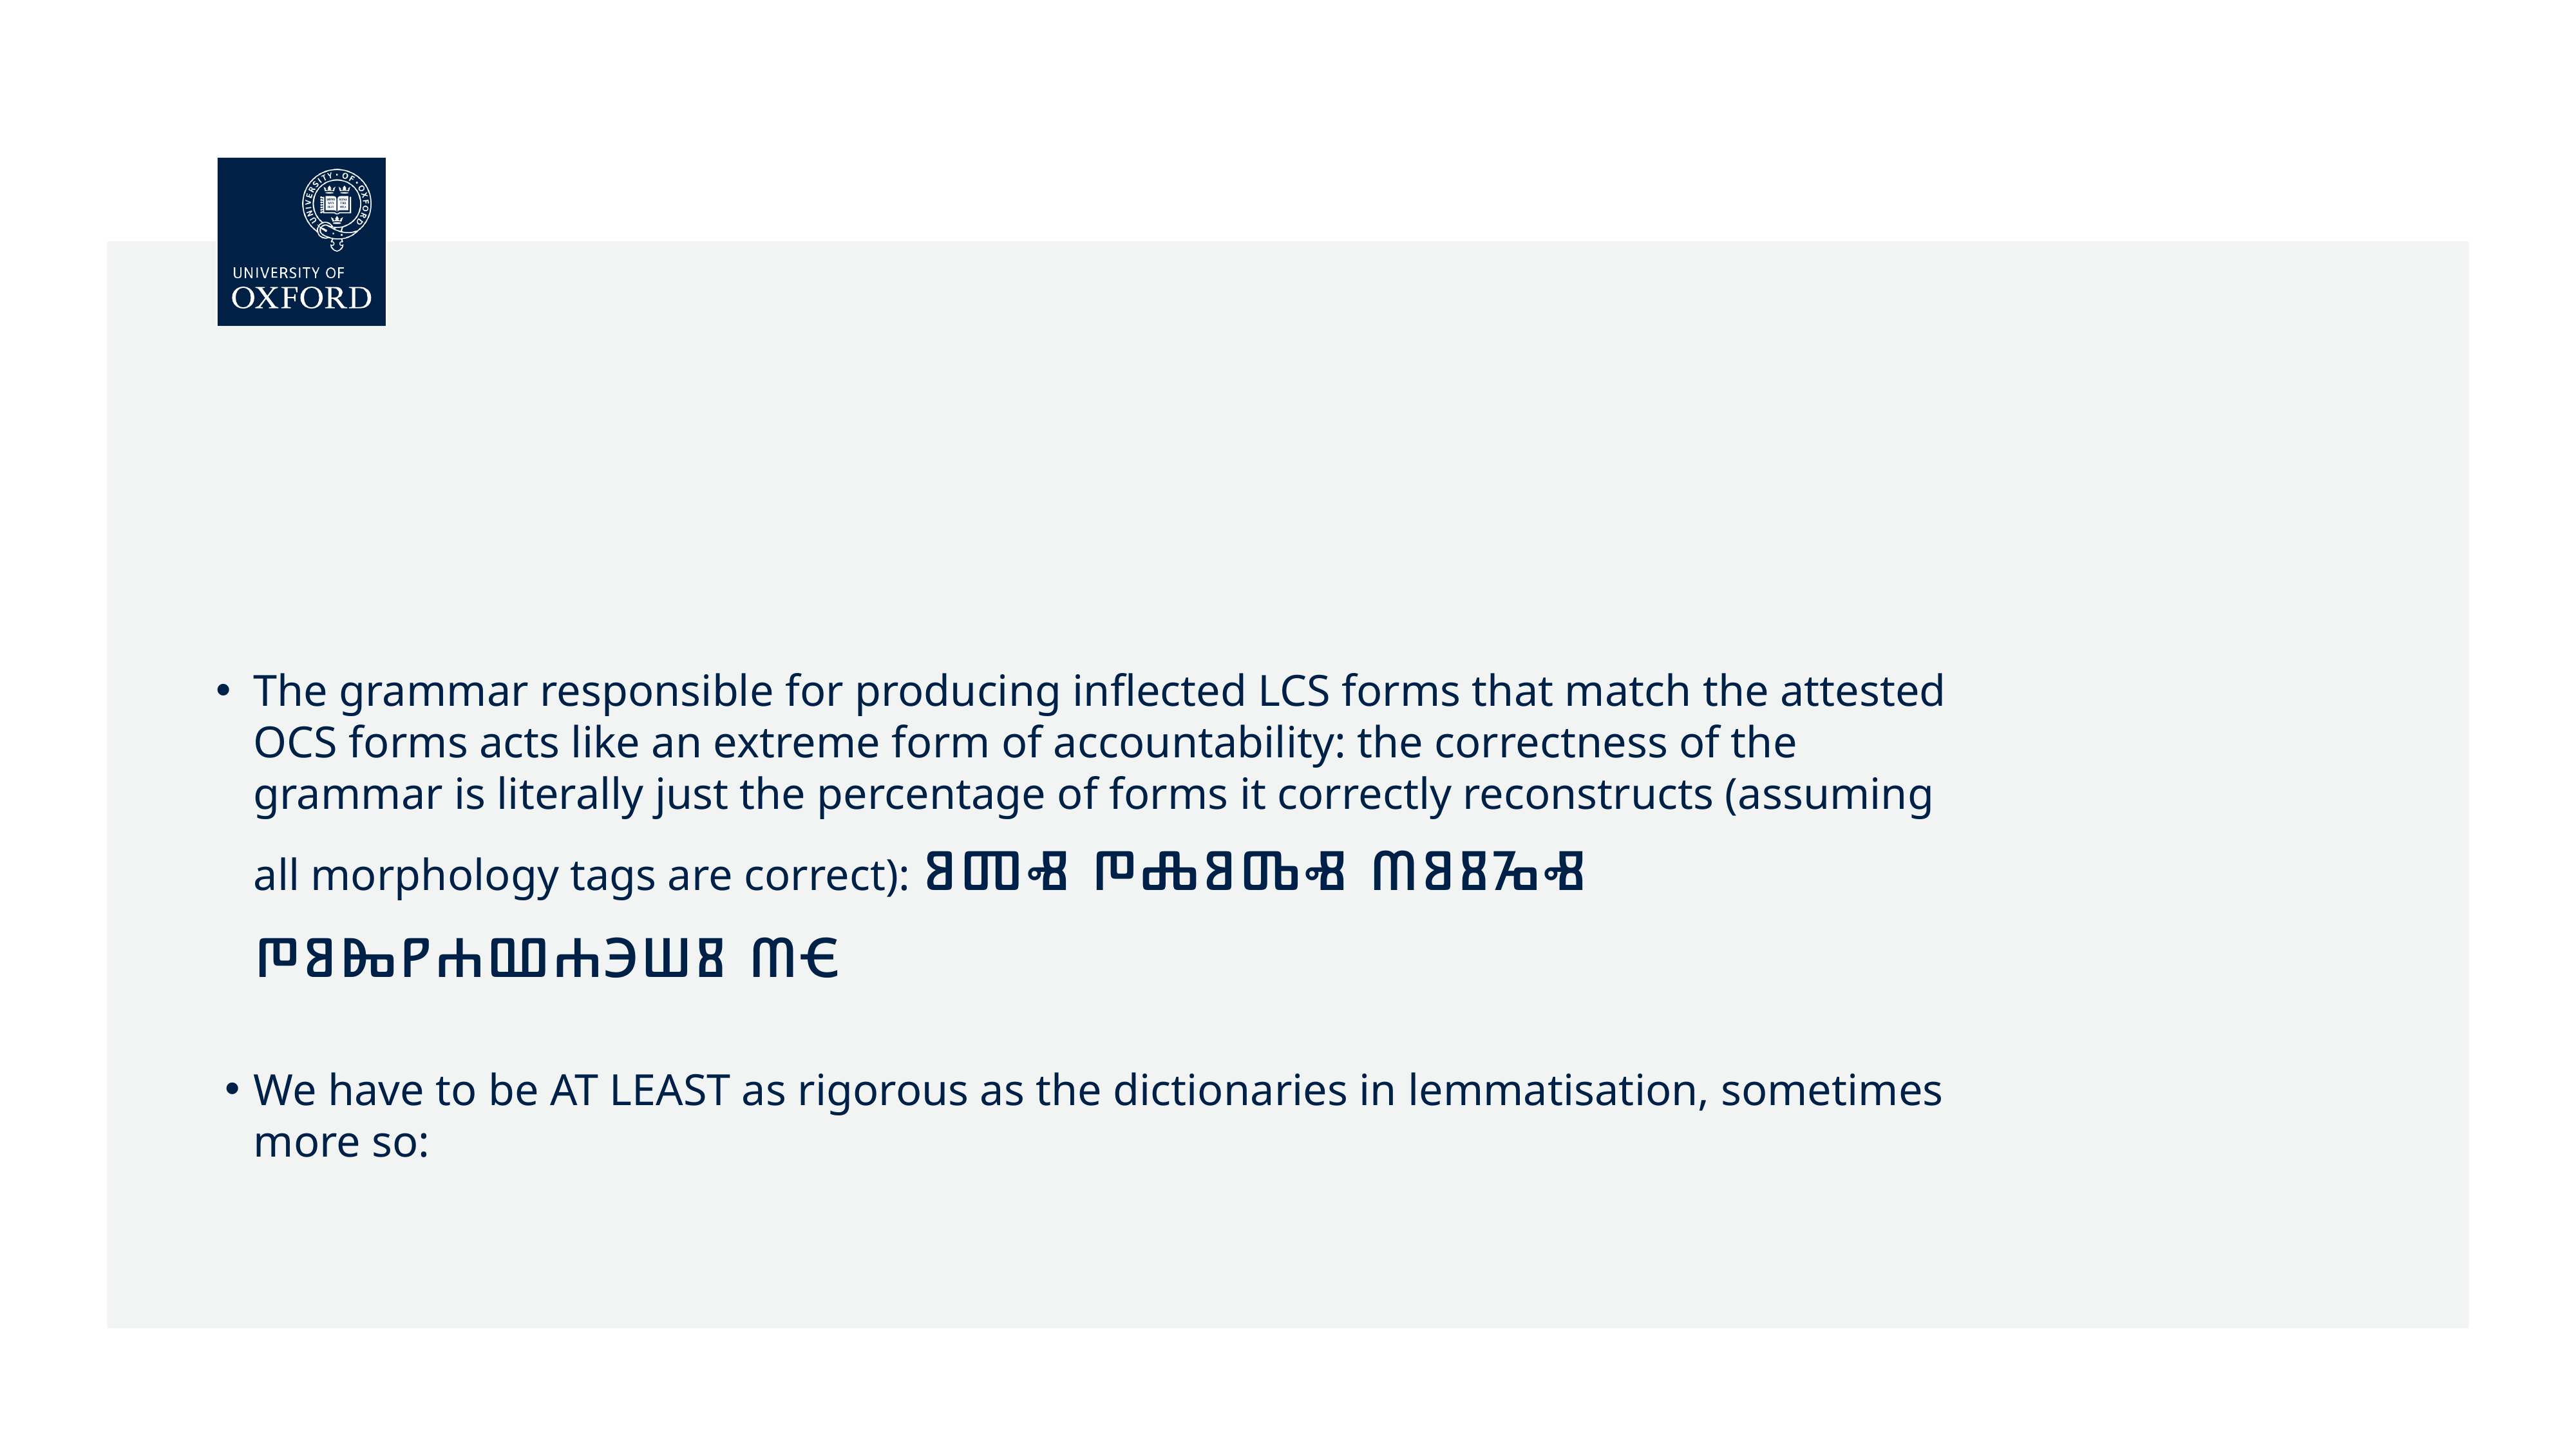

#
The grammar responsible for producing inflected LCS forms that match the attested OCS forms acts like an extreme form of accountability: the correctness of the grammar is literally just the percentage of forms it correctly reconstructs (assuming all morphology tags are correct): ⱁⱅⱏ ⱂⰾⱁⰴⱏ ⰿⱁⰻⱈⱏ ⱂⱁⰸⱀⰰⰲⰰⰵⱎⰻ ⰿⱔ
We have to be AT LEAST as rigorous as the dictionaries in lemmatisation, sometimes more so: